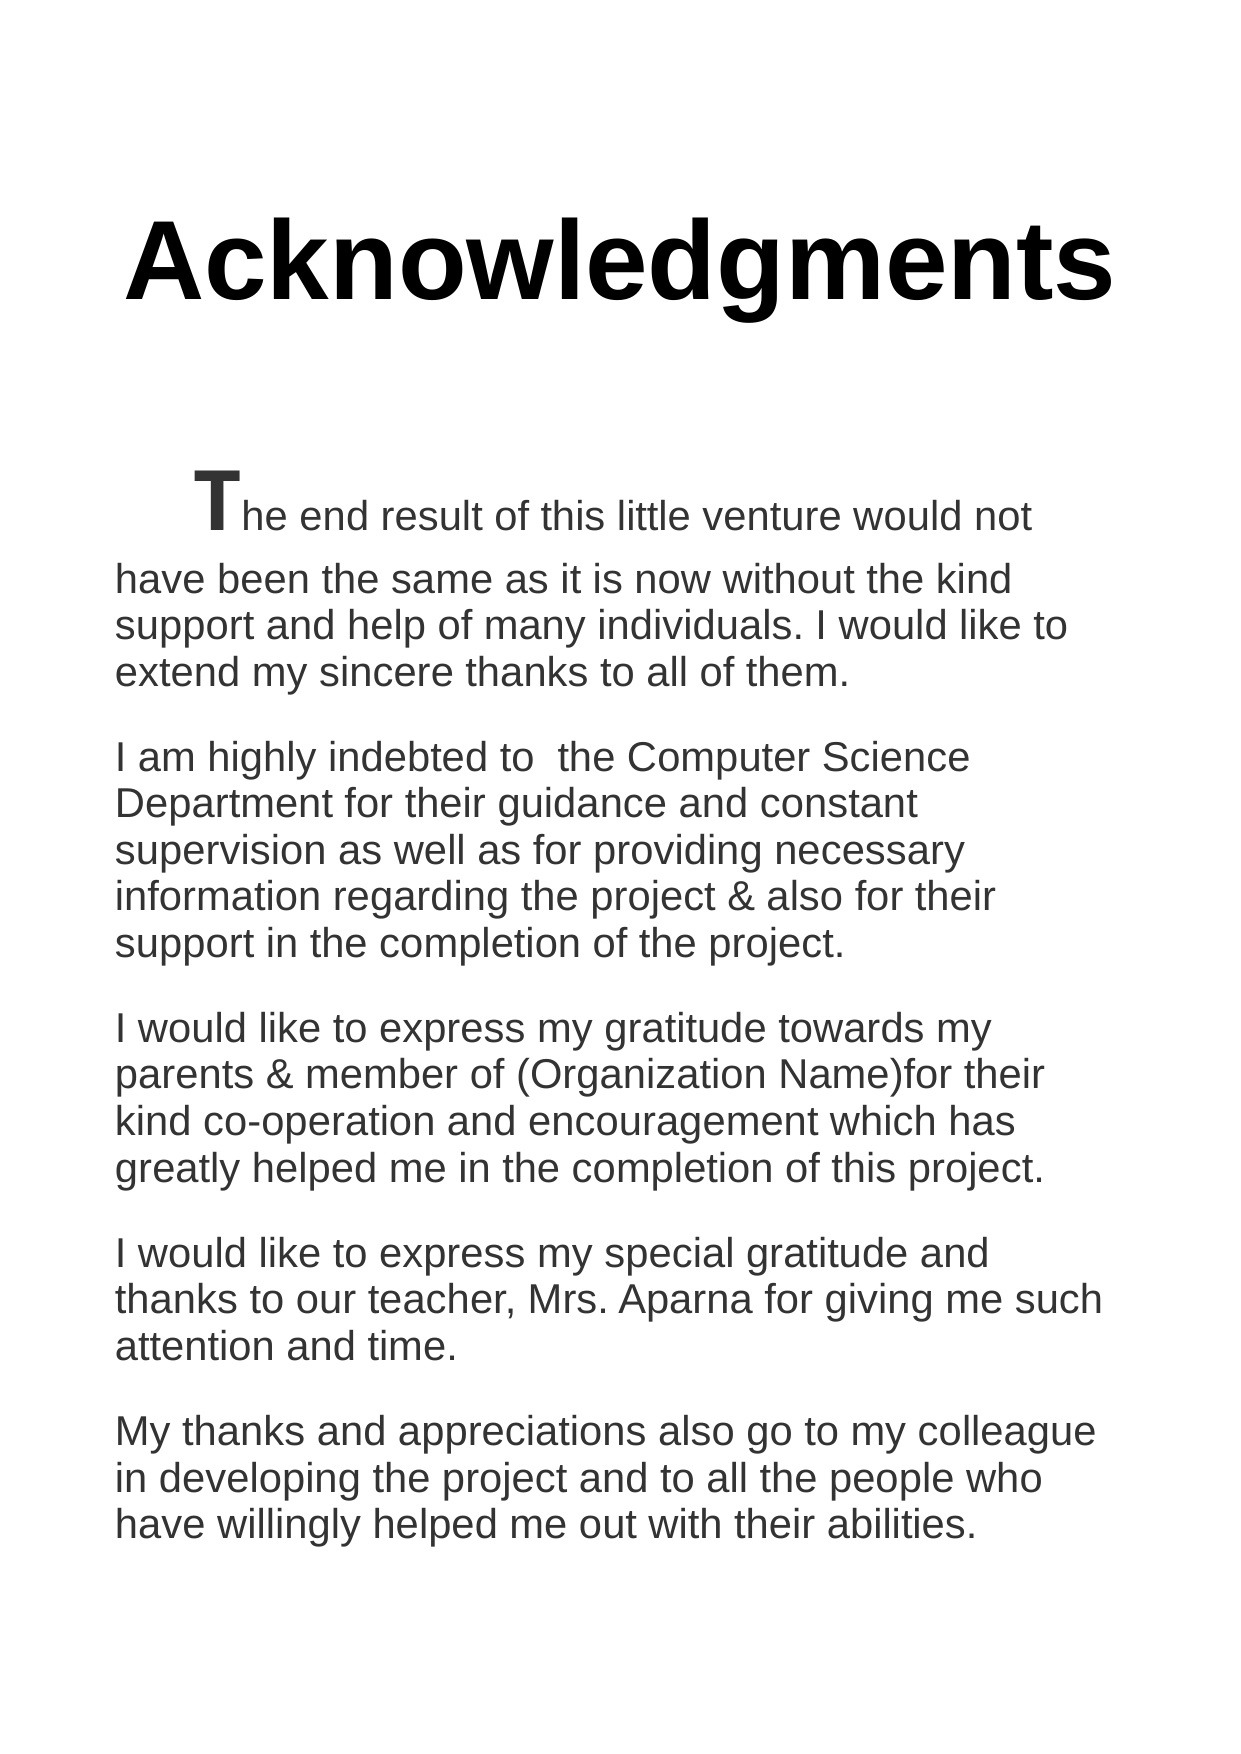

# Acknowledgments
The end result of this little venture would not have been the same as it is now without the kind support and help of many individuals. I would like to extend my sincere thanks to all of them.
I am highly indebted to the Computer Science Department for their guidance and constant supervision as well as for providing necessary information regarding the project & also for their support in the completion of the project.
I would like to express my gratitude towards my parents & member of (Organization Name)for their kind co-operation and encouragement which has greatly helped me in the completion of this project.
I would like to express my special gratitude and thanks to our teacher, Mrs. Aparna for giving me such attention and time.
My thanks and appreciations also go to my colleague in developing the project and to all the people who have willingly helped me out with their abilities.